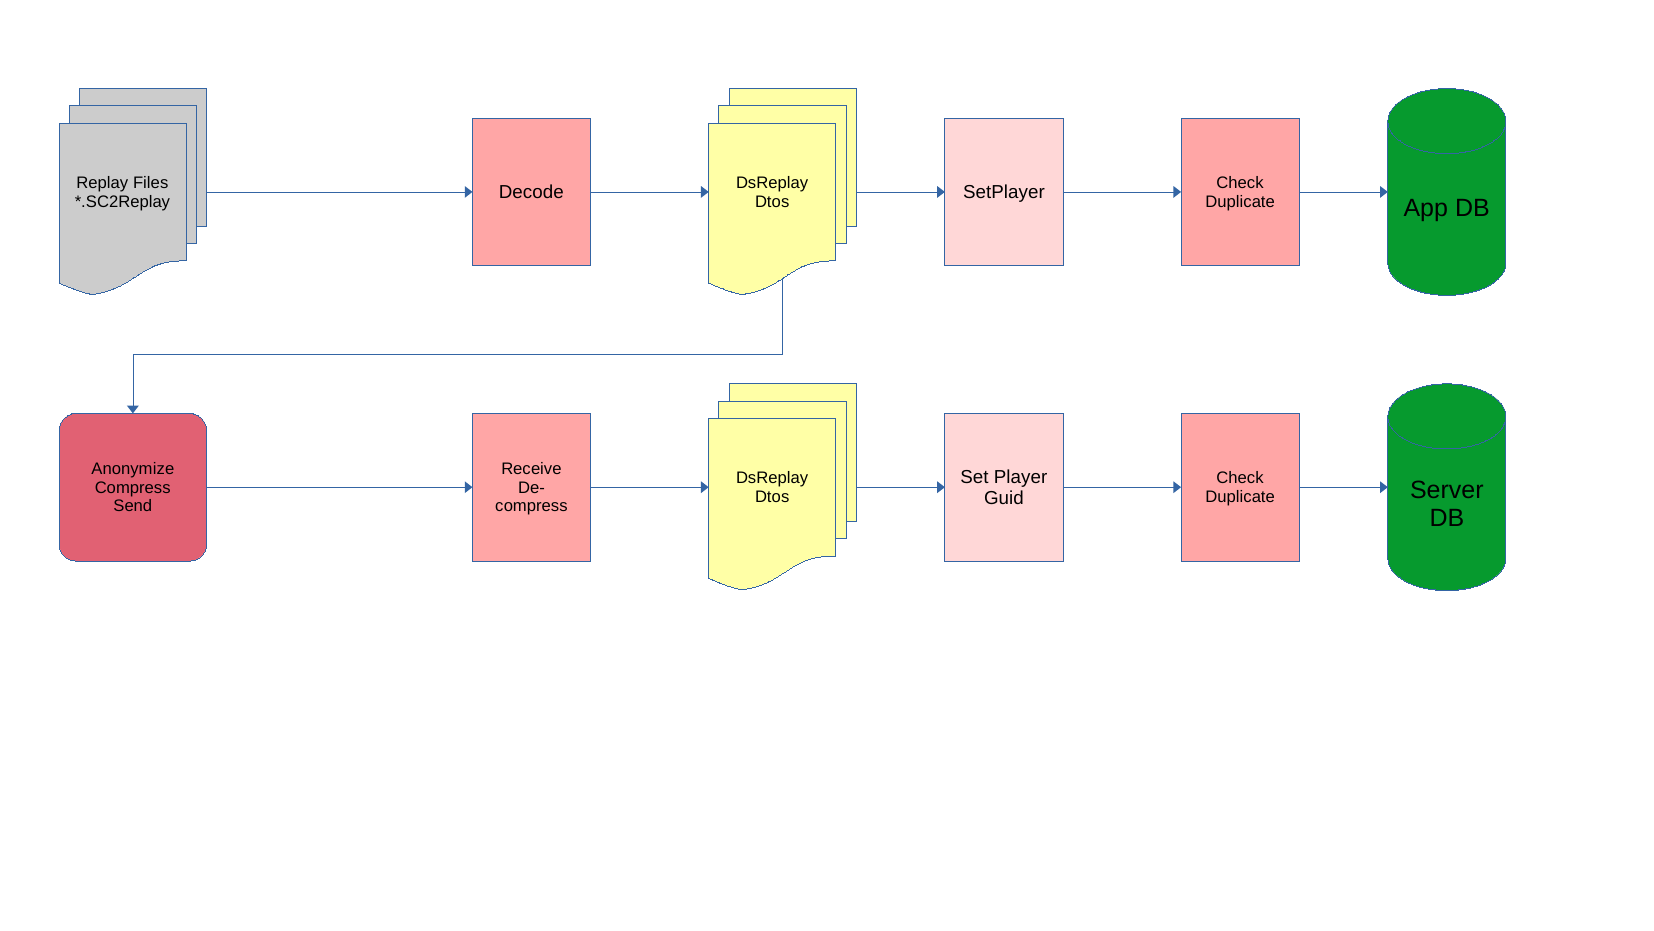

Replay Files
*.SC2Replay
DsReplay Dtos
App DB
Decode
SetPlayer
Check
Duplicate
DsReplay Dtos
Server DB
Anonymize
Compress
Send
Receive
De-compress
Set Player Guid
Check
Duplicate